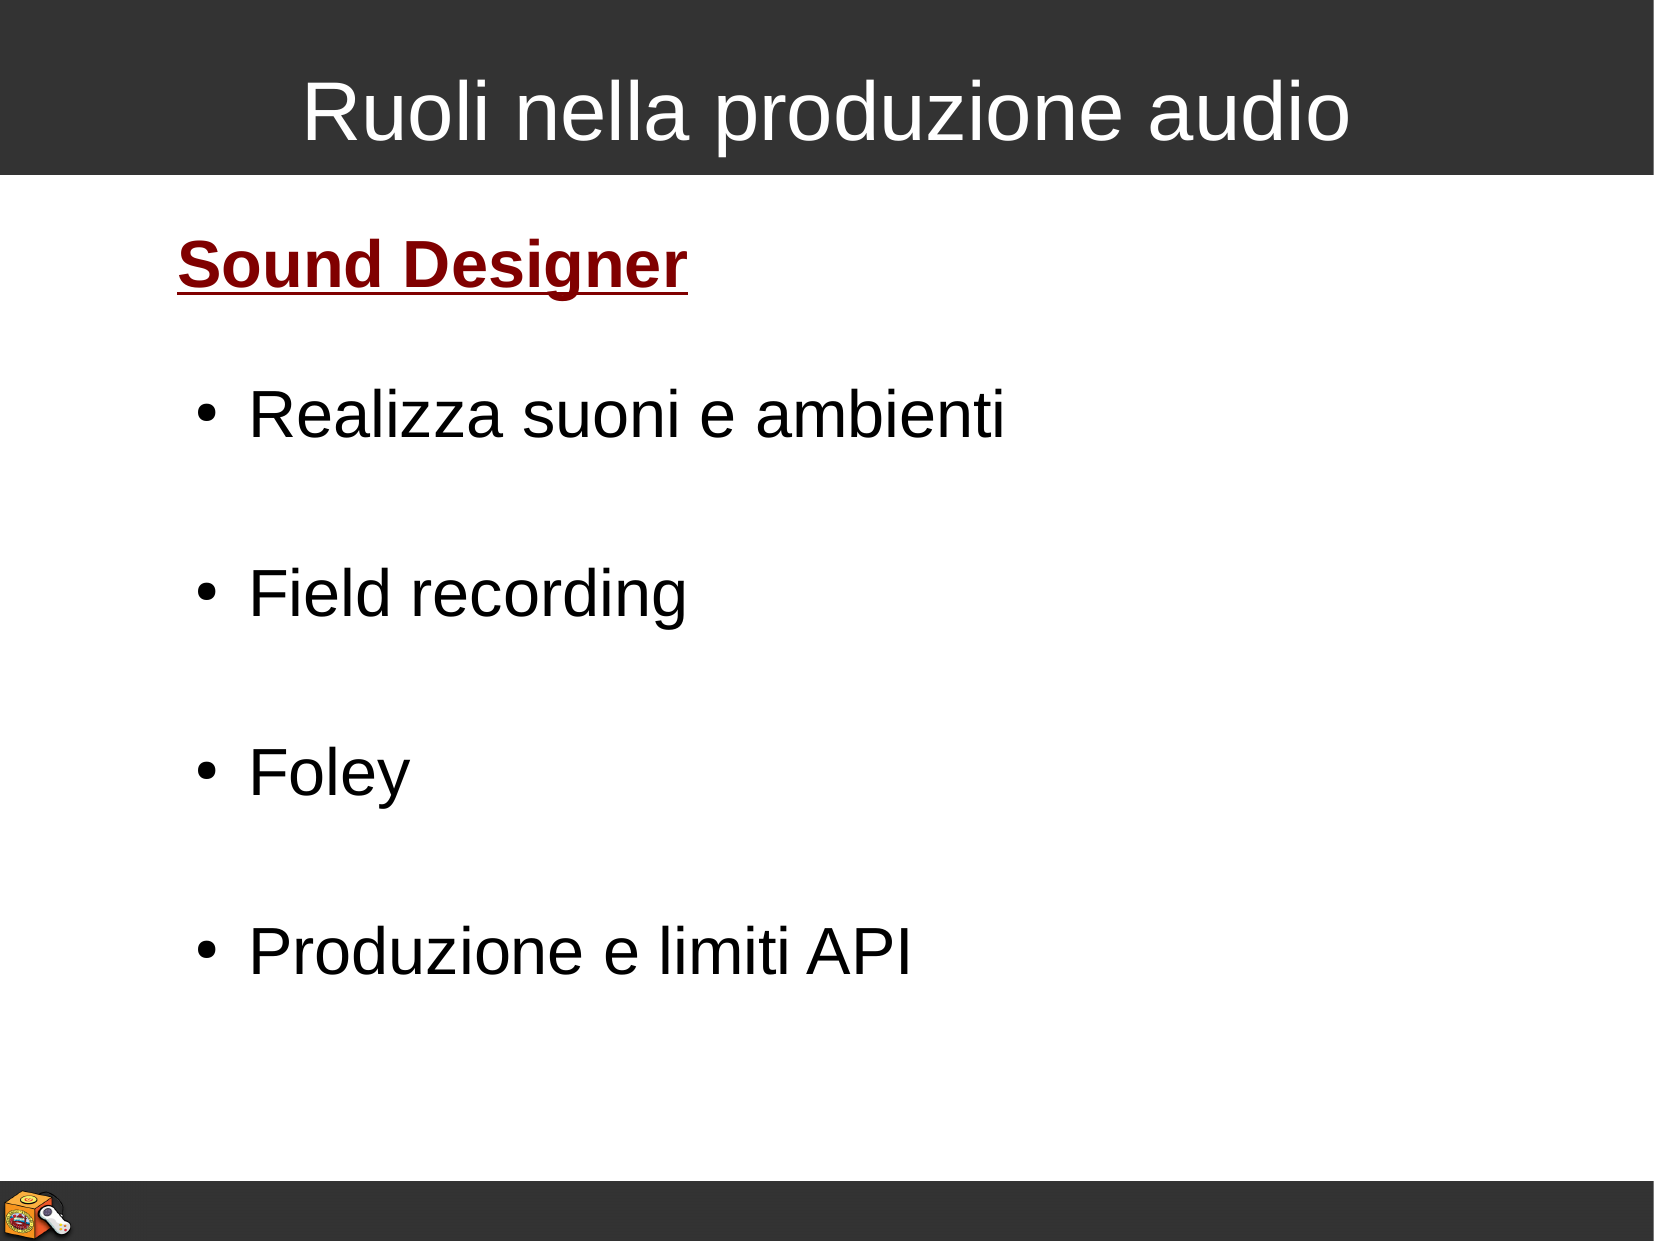

# Ruoli nella produzione audio
Sound Designer
Realizza suoni e ambienti
Field recording
Foley
Produzione e limiti API